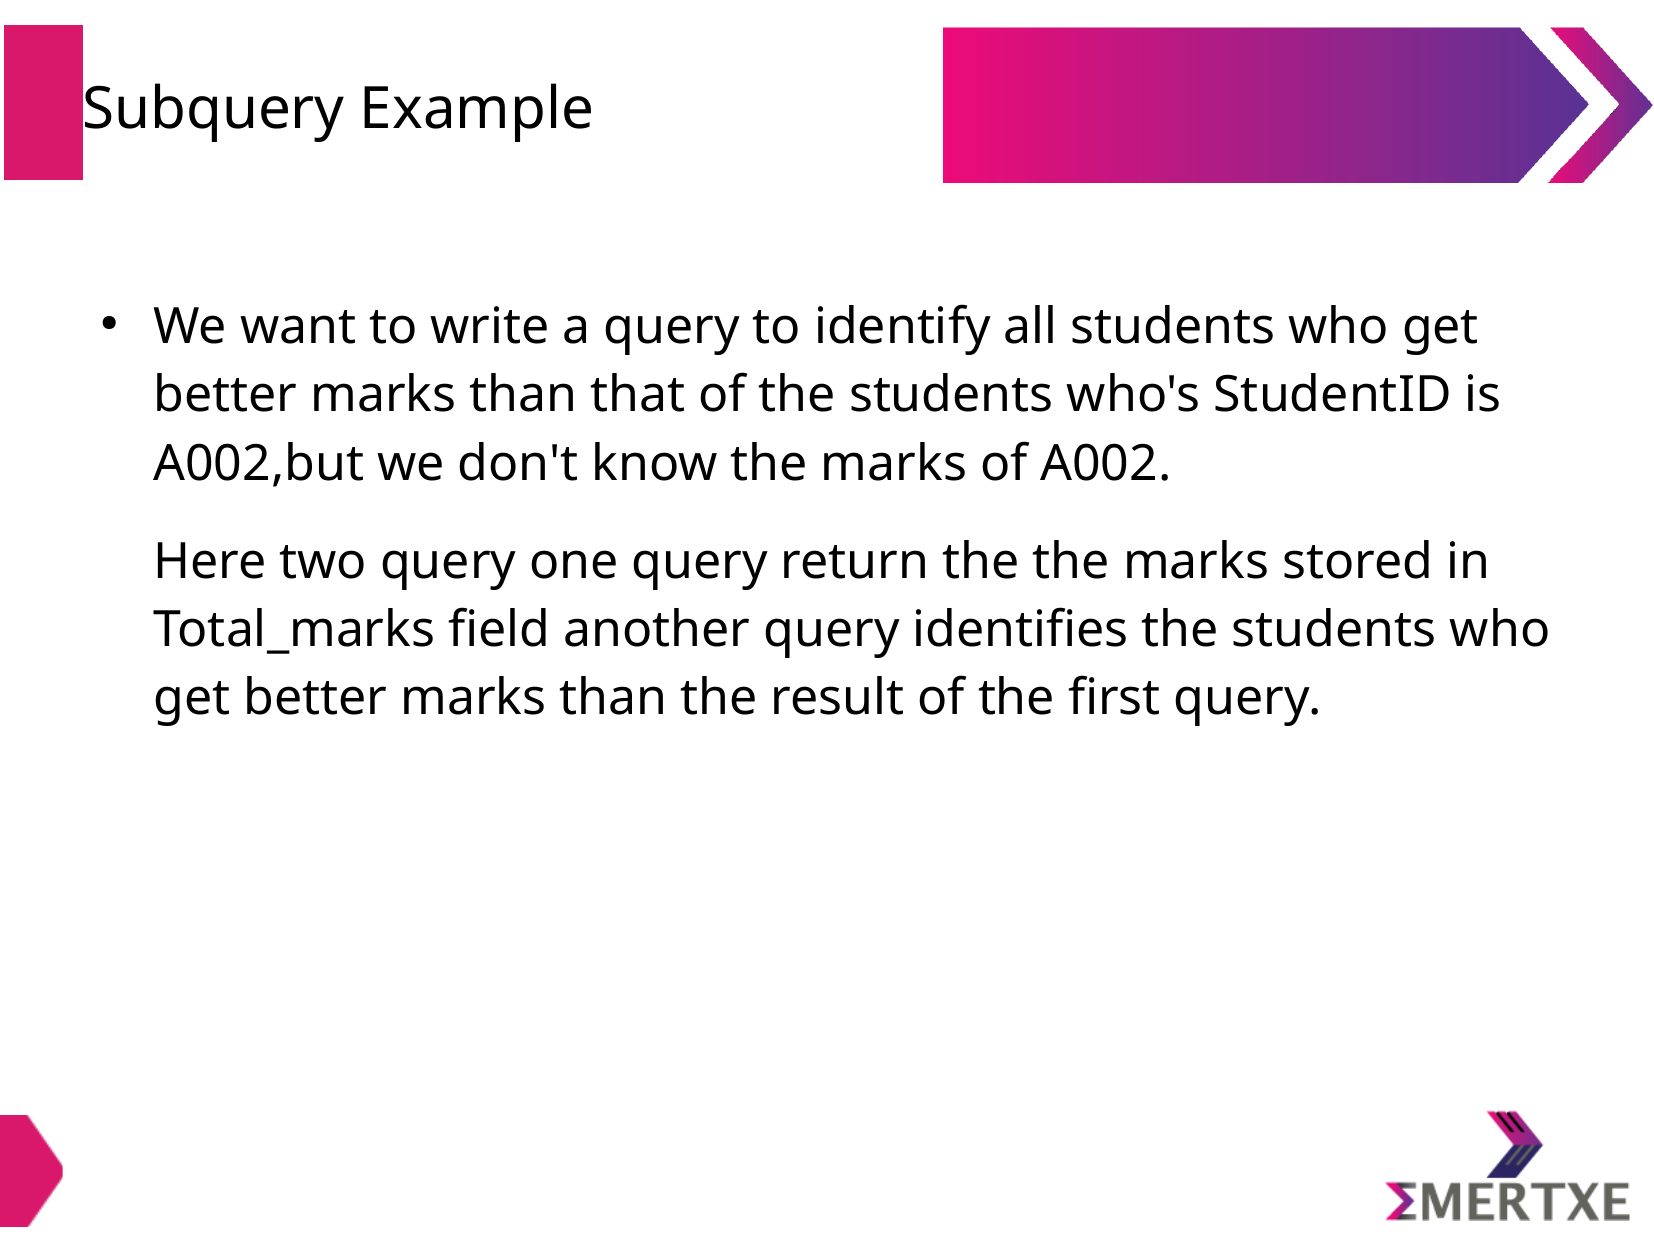

# Subquery Example
We want to write a query to identify all students who get better marks than that of the students who's StudentID is A002,but we don't know the marks of A002.
Here two query one query return the the marks stored in Total_marks field another query identifies the students who get better marks than the result of the first query.